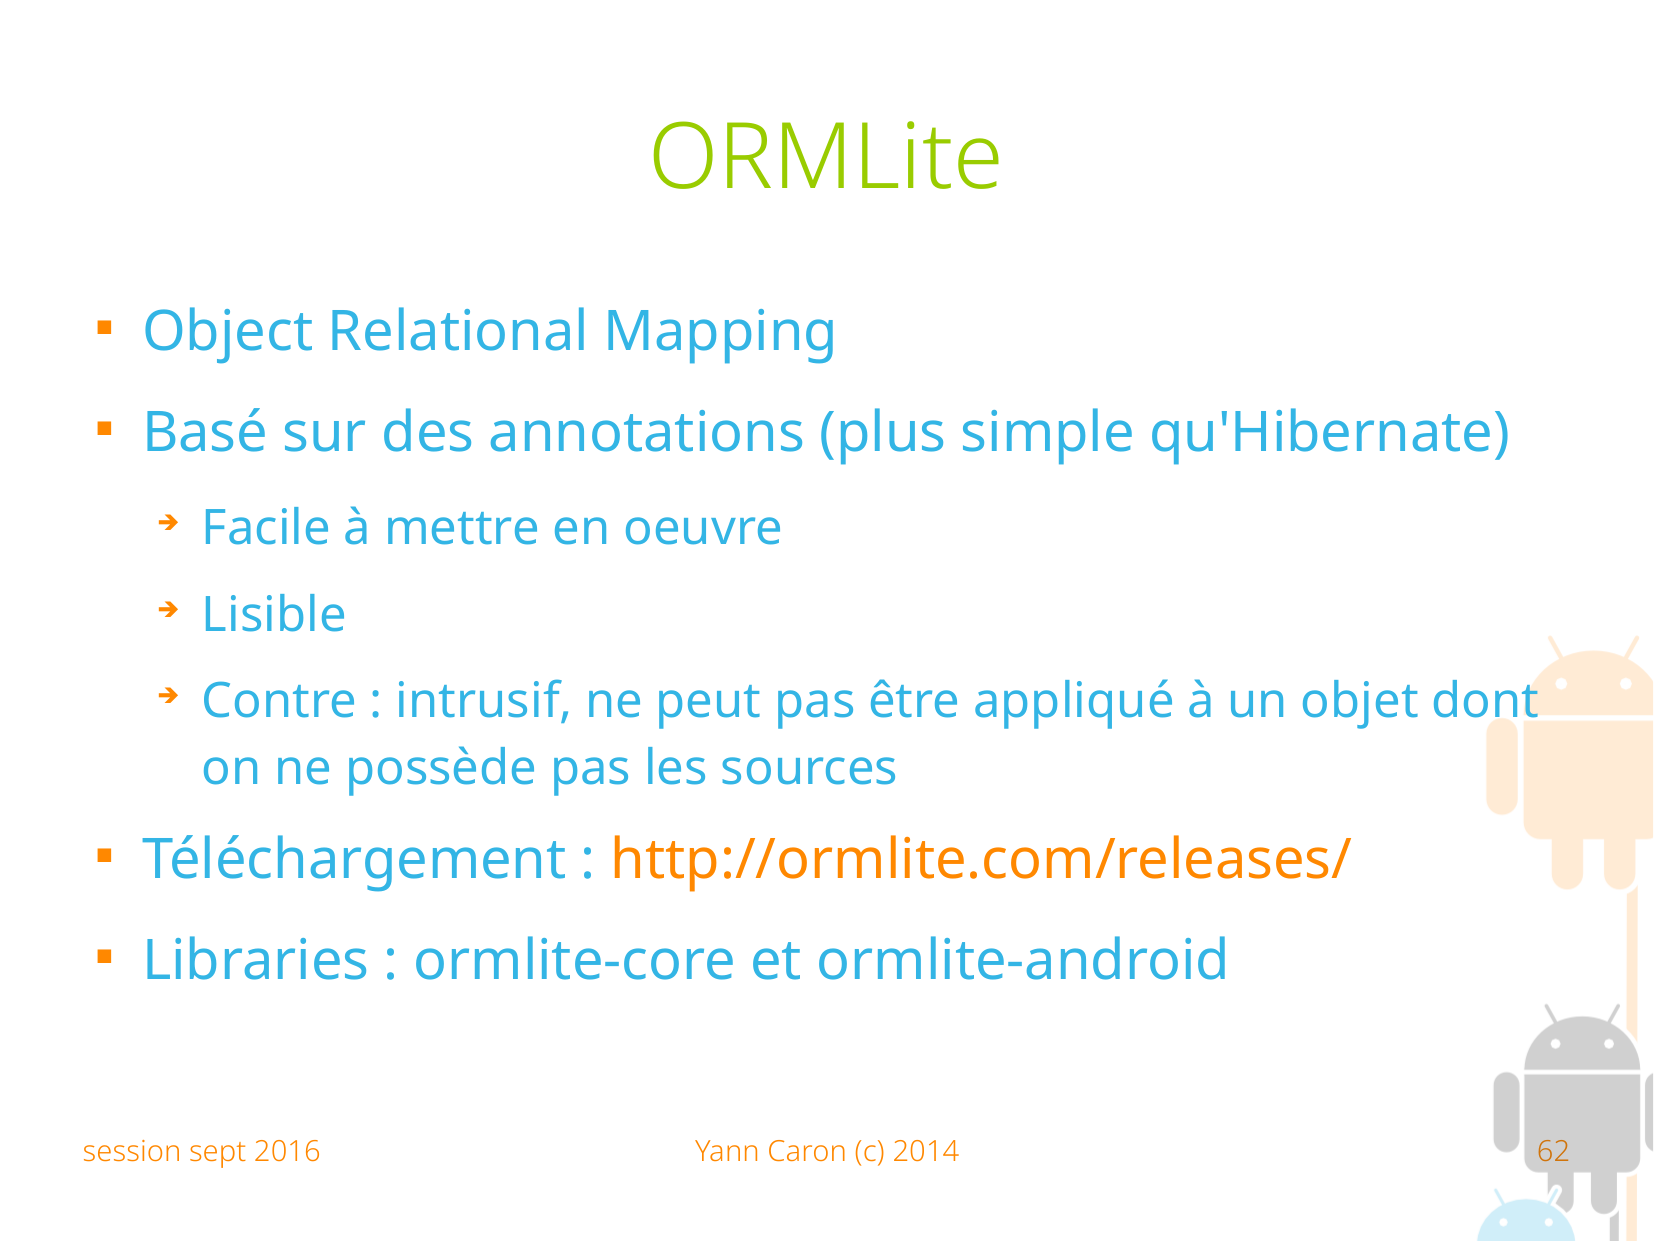

# ORMLite
Object Relational Mapping
Basé sur des annotations (plus simple qu'Hibernate)
Facile à mettre en oeuvre
Lisible
Contre : intrusif, ne peut pas être appliqué à un objet dont on ne possède pas les sources
Téléchargement : http://ormlite.com/releases/
Libraries : ormlite-core et ormlite-android
session sept 2016
Yann Caron (c) 2014
62